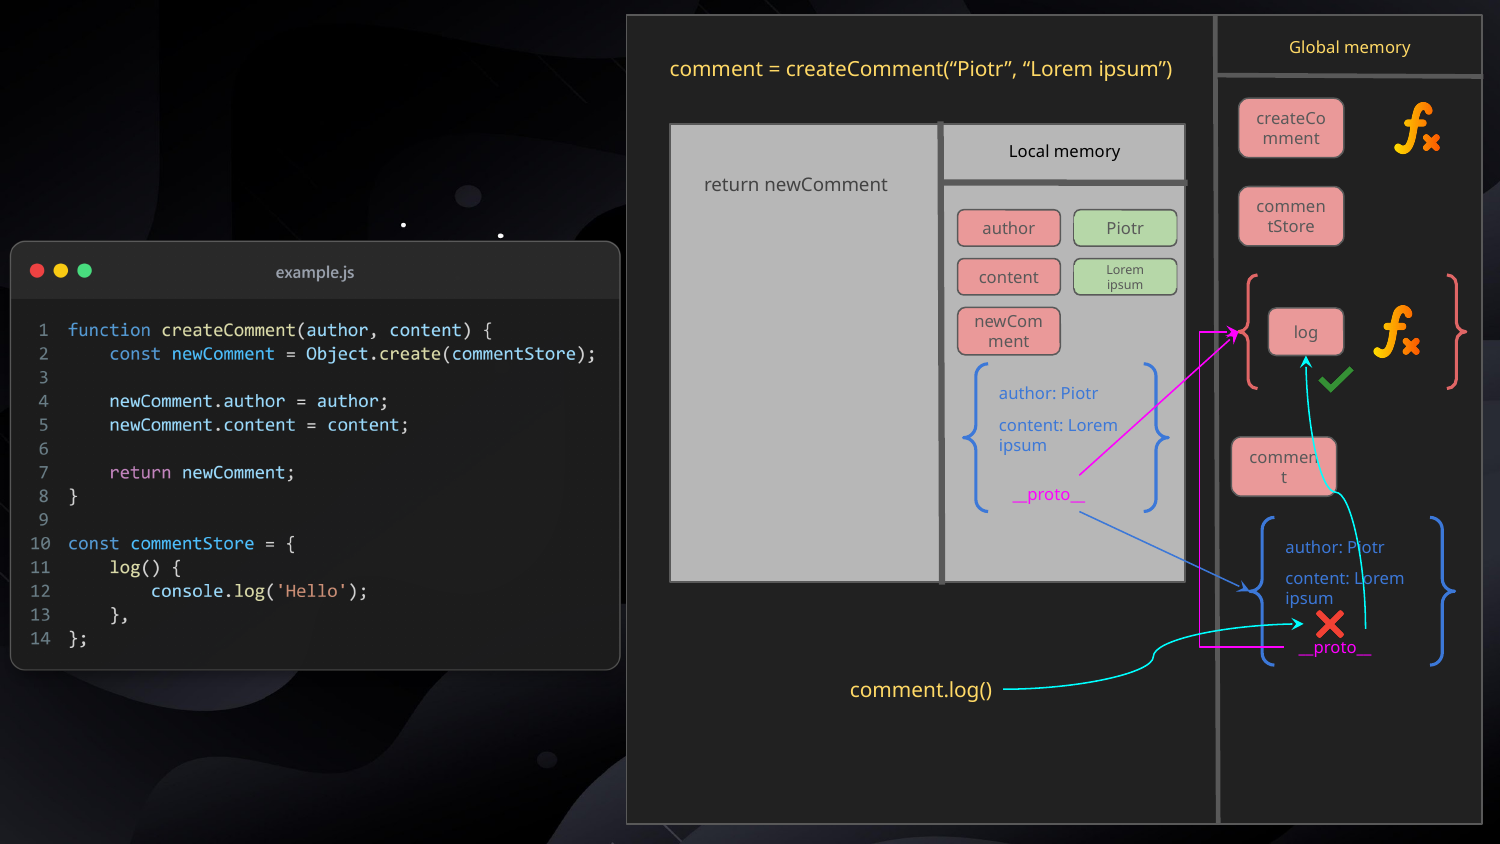

Global memory
comment = createComment(“Piotr”, “Lorem ipsum”)
createComment
Local memory
return newComment
commentStore
author
Piotr
content
Lorem ipsum
newComment
log
author: Piotr
content: Lorem ipsum
comment
__proto__
author: Piotr
content: Lorem ipsum
__proto__
comment.log()